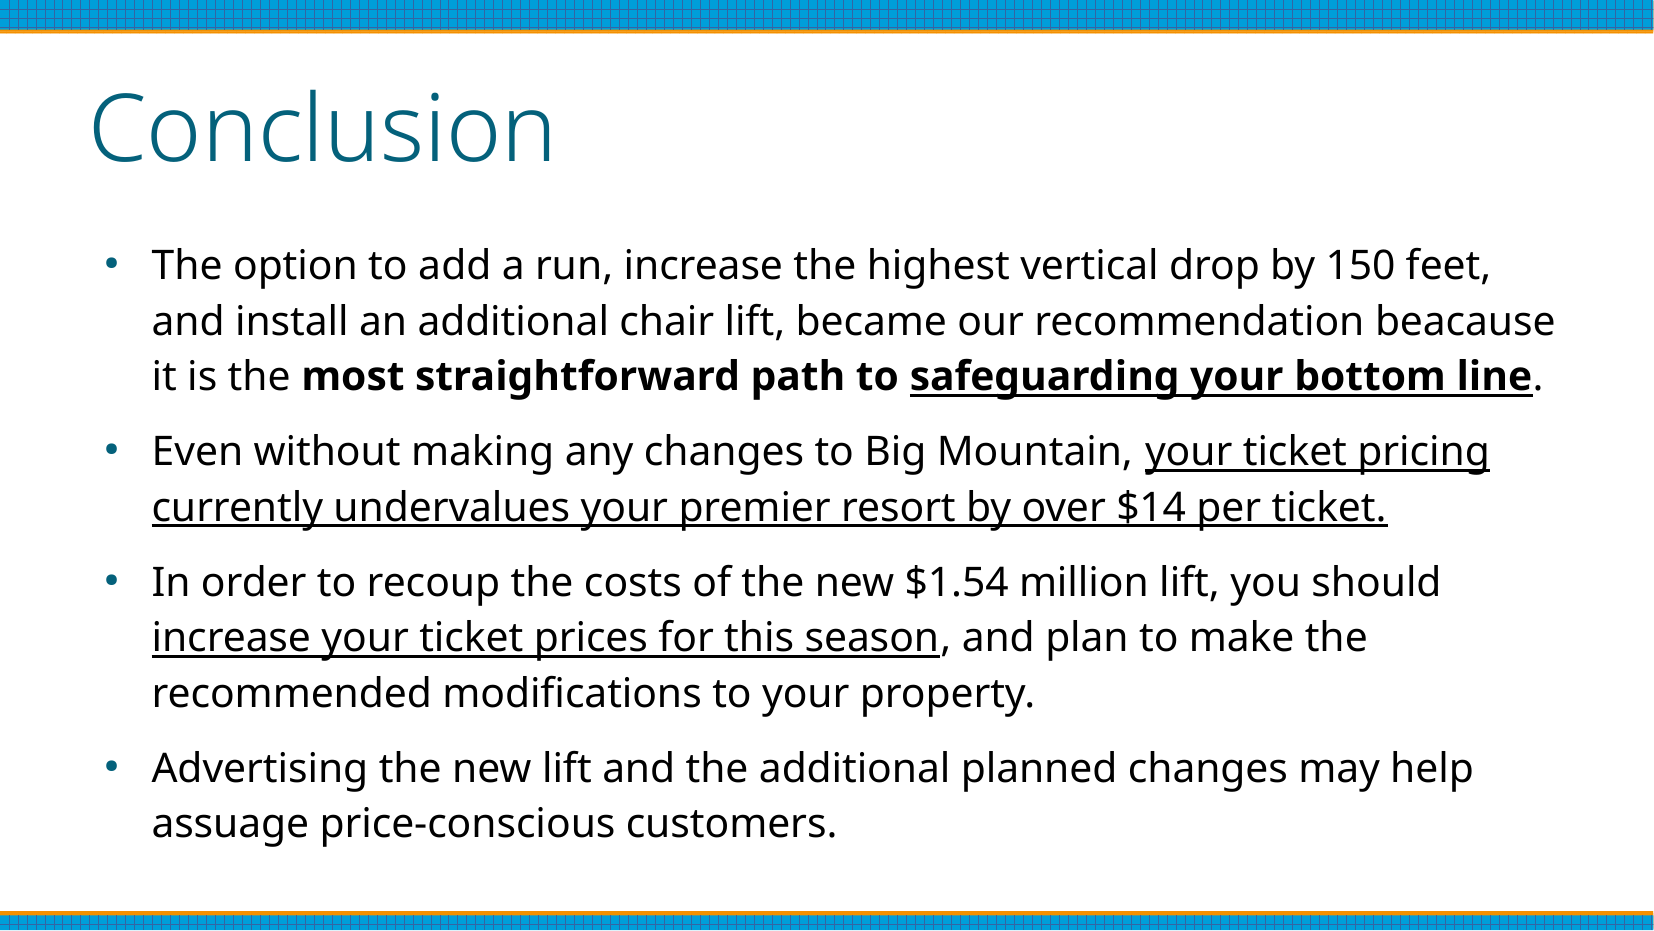

# Conclusion
The option to add a run, increase the highest vertical drop by 150 feet, and install an additional chair lift, became our recommendation beacause it is the most straightforward path to safeguarding your bottom line.
Even without making any changes to Big Mountain, your ticket pricing currently undervalues your premier resort by over $14 per ticket.
In order to recoup the costs of the new $1.54 million lift, you should increase your ticket prices for this season, and plan to make the recommended modifications to your property.
Advertising the new lift and the additional planned changes may help assuage price-conscious customers.